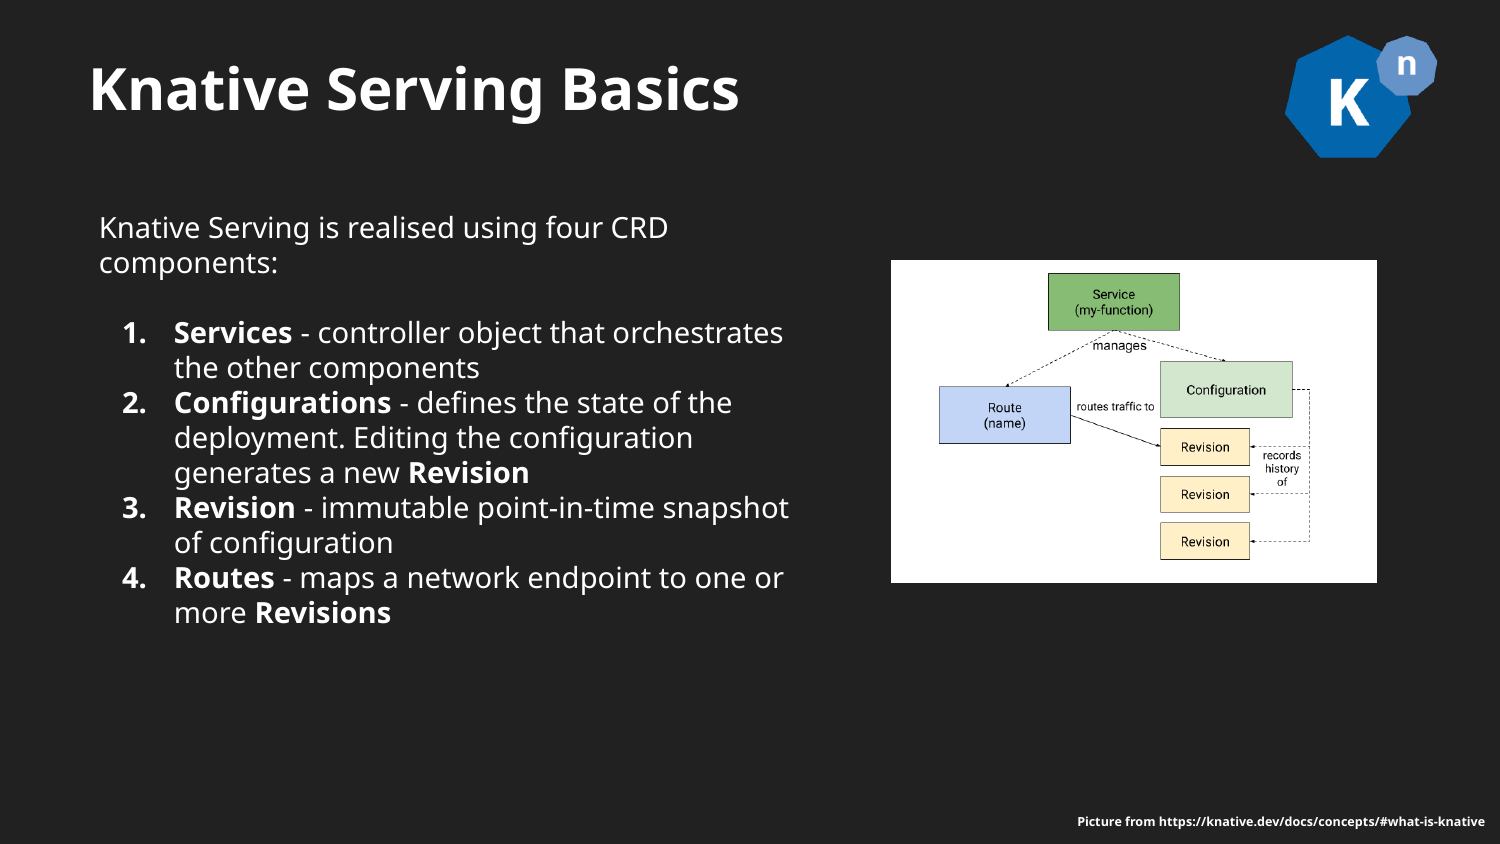

Knative Serving Basics
Knative Serving is realised using four CRD components:
Services - controller object that orchestrates the other components
Configurations - defines the state of the deployment. Editing the configuration generates a new Revision
Revision - immutable point-in-time snapshot of configuration
Routes - maps a network endpoint to one or more Revisions
 Picture from https://knative.dev/docs/concepts/#what-is-knative